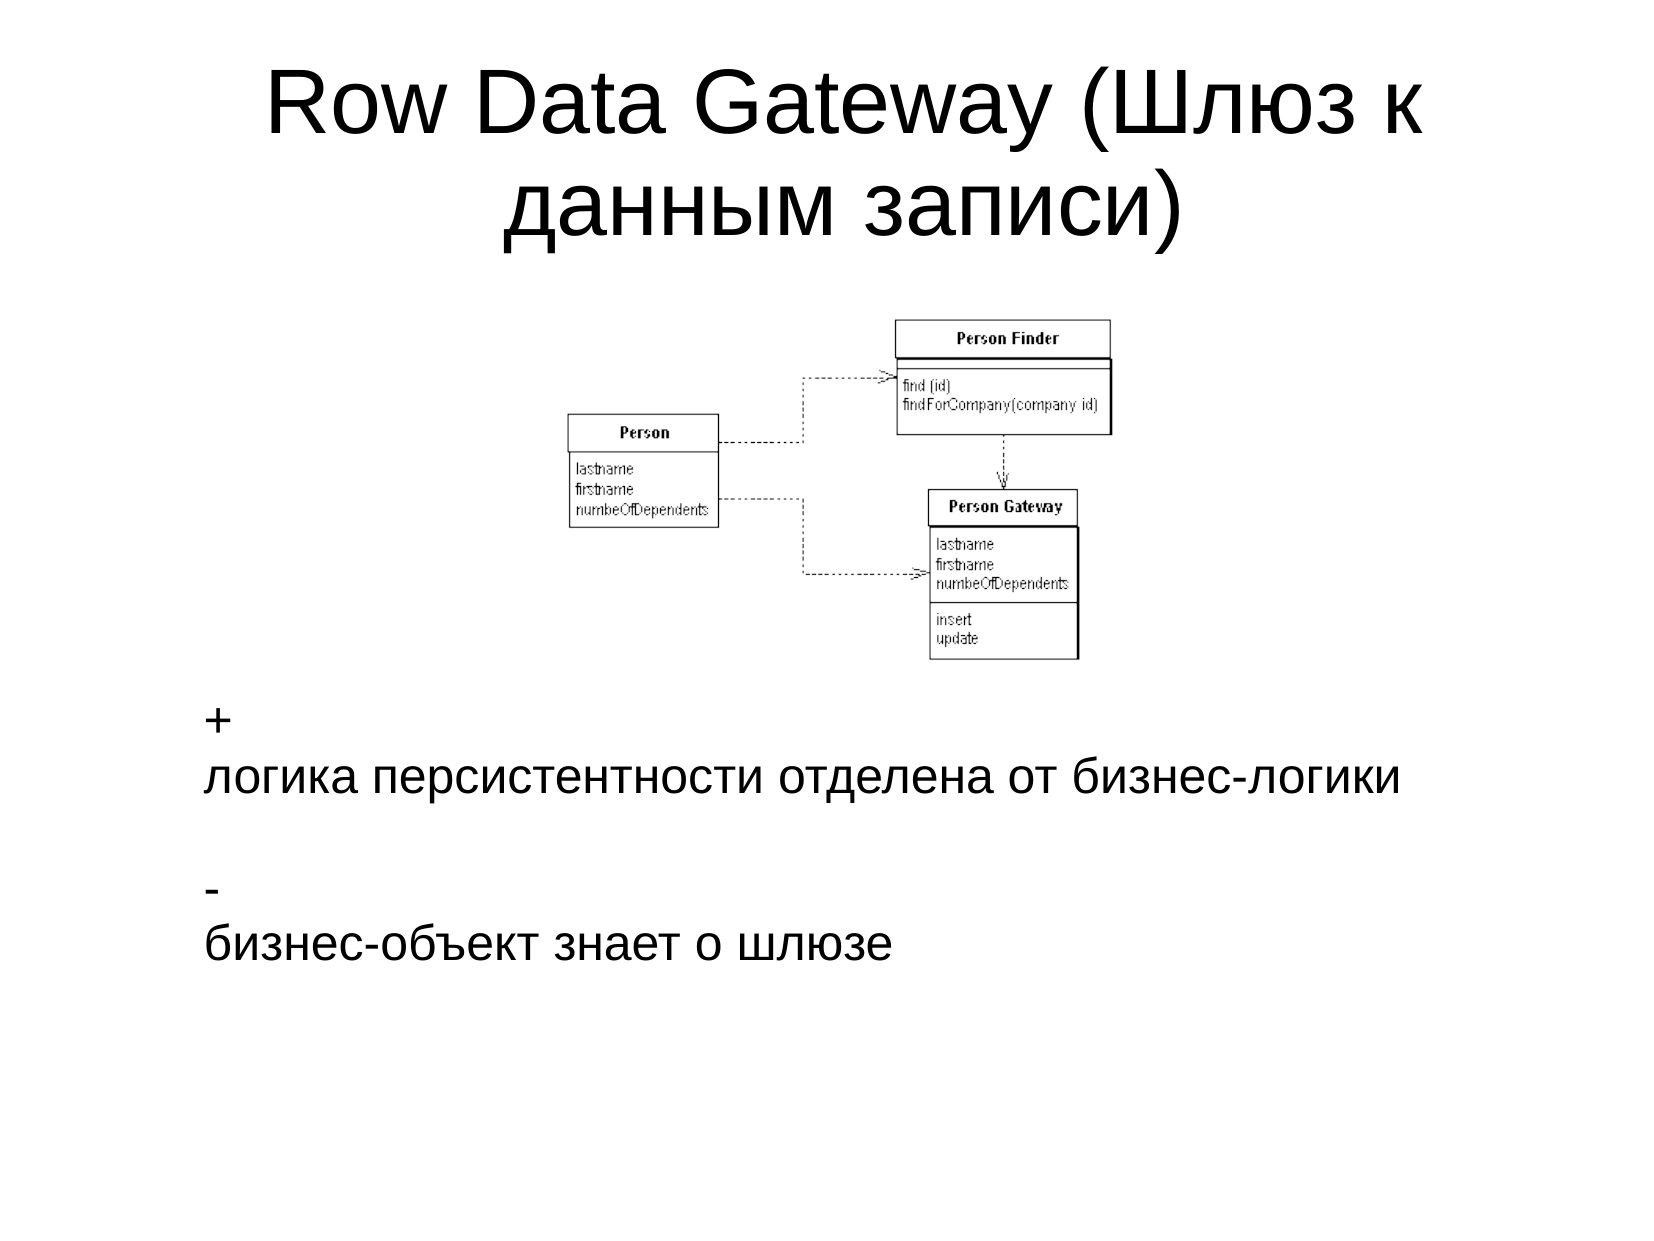

# Row Data Gateway (Шлюз к данным записи)
+
логика персистентности отделена от бизнес-логики
-
бизнес-объект знает о шлюзе